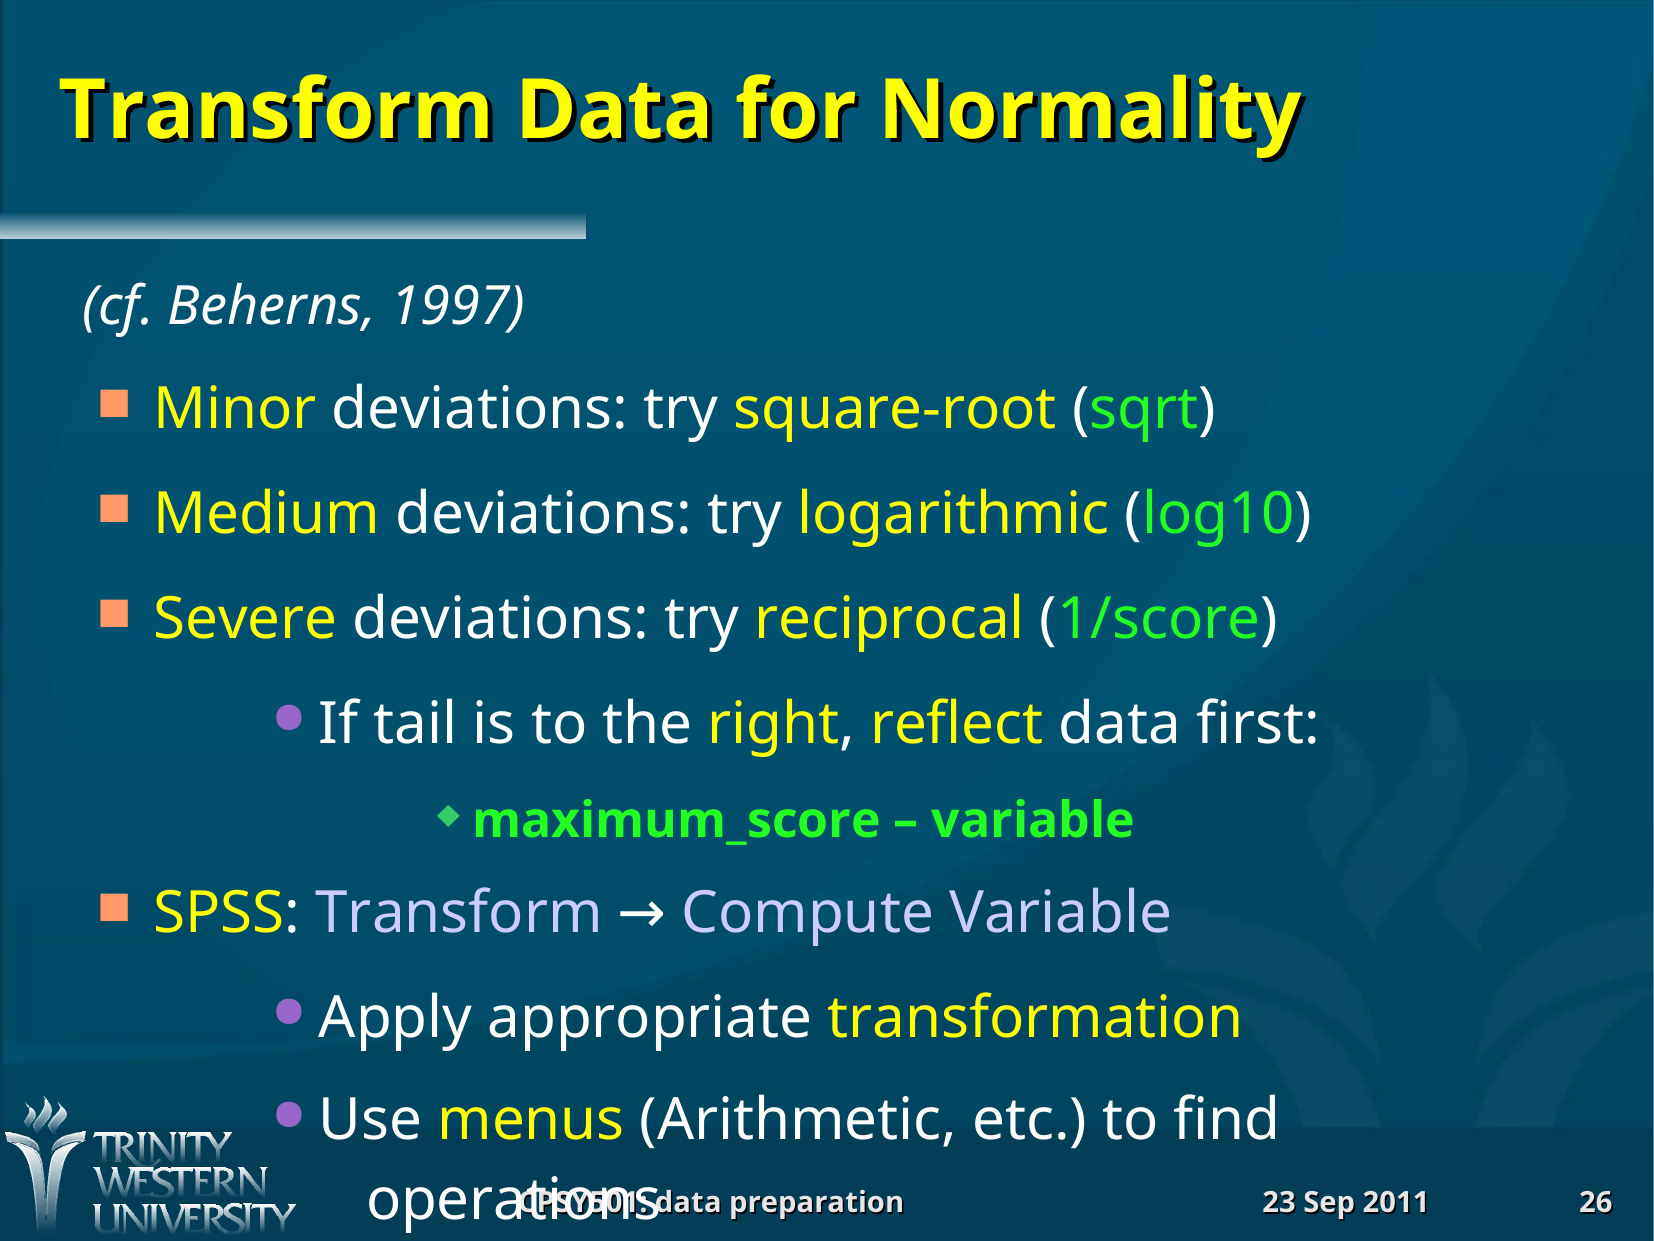

# Transform Data for Normality
(cf. Beherns, 1997)
Minor deviations: try square-root (sqrt)
Medium deviations: try logarithmic (log10)
Severe deviations: try reciprocal (1/score)
If tail is to the right, reflect data first:
maximum_score – variable
SPSS: Transform → Compute Variable
Apply appropriate transformation
Use menus (Arithmetic, etc.) to find operations
CPSY501: data preparation
23 Sep 2011
26